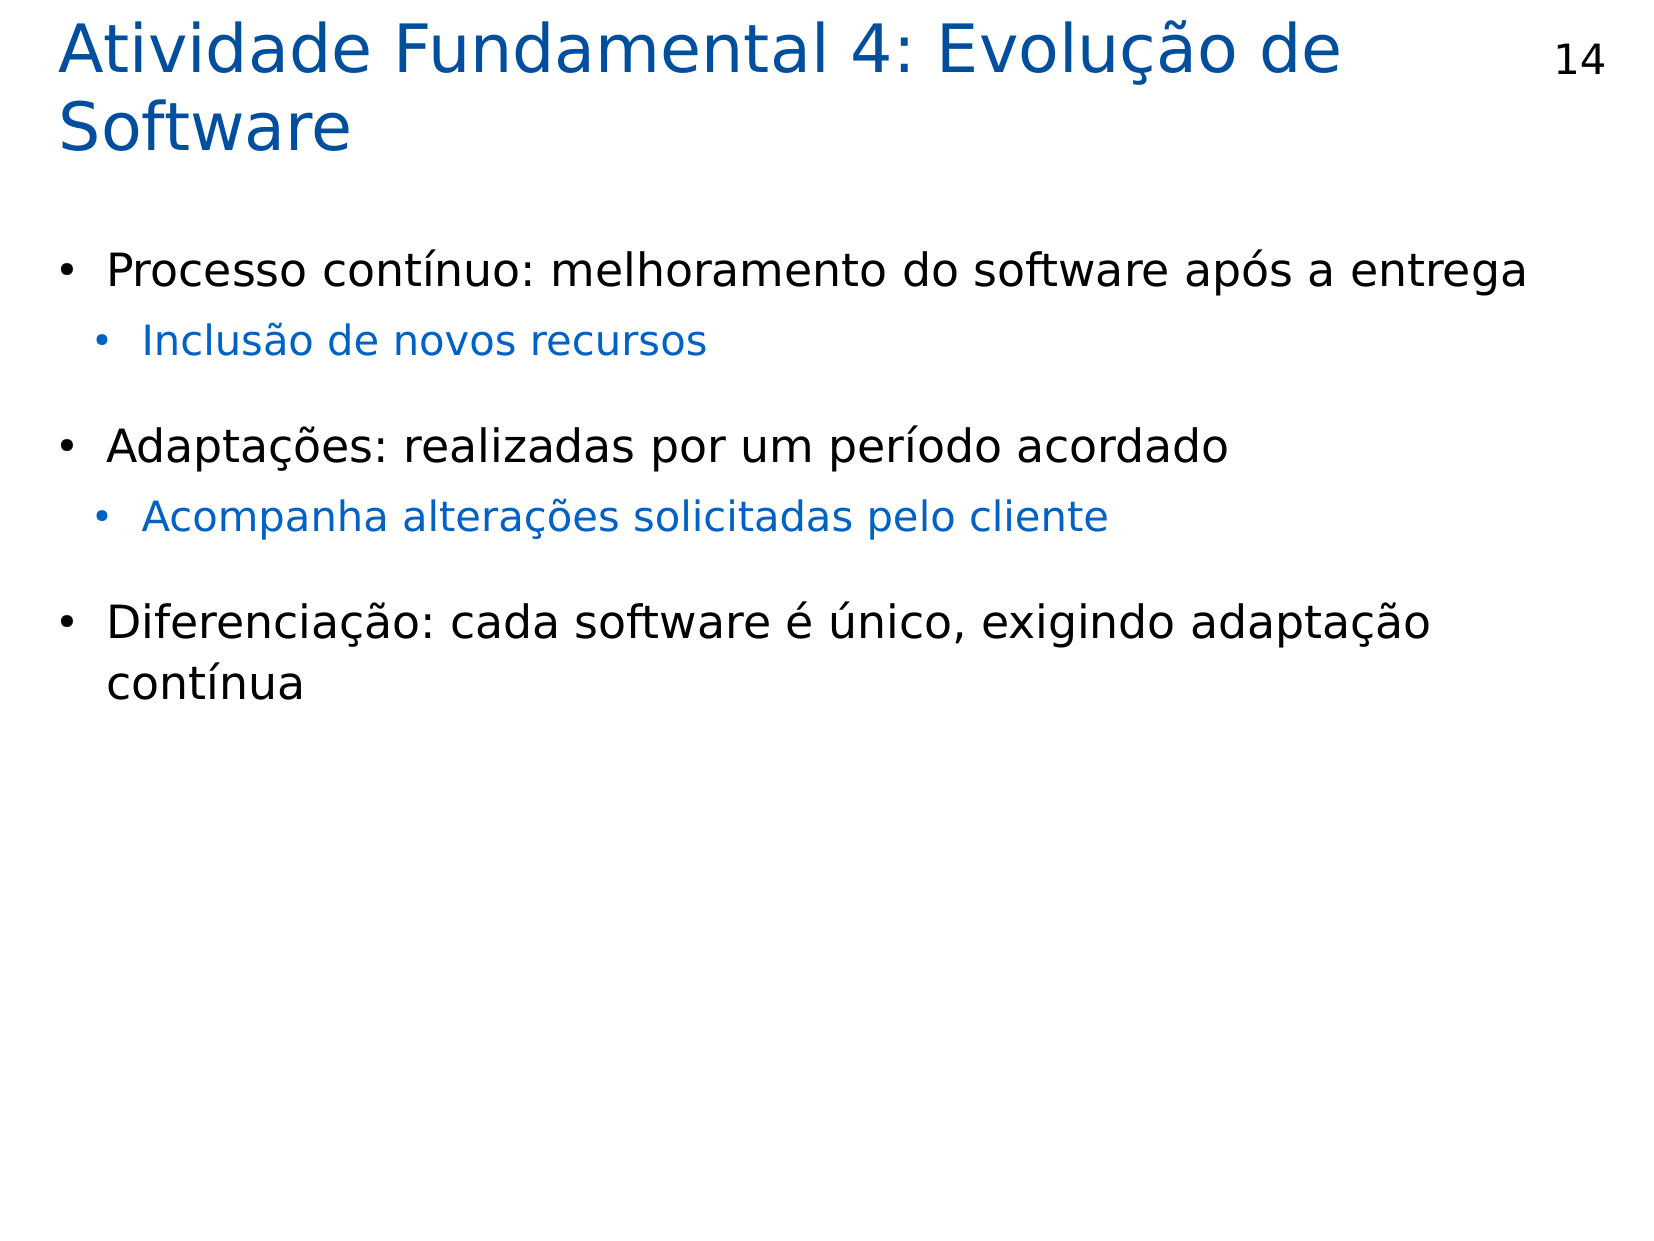

# Atividade Fundamental 4: Evolução de Software
14
Processo contínuo: melhoramento do software após a entrega
Inclusão de novos recursos
Adaptações: realizadas por um período acordado
Acompanha alterações solicitadas pelo cliente
Diferenciação: cada software é único, exigindo adaptação contínua